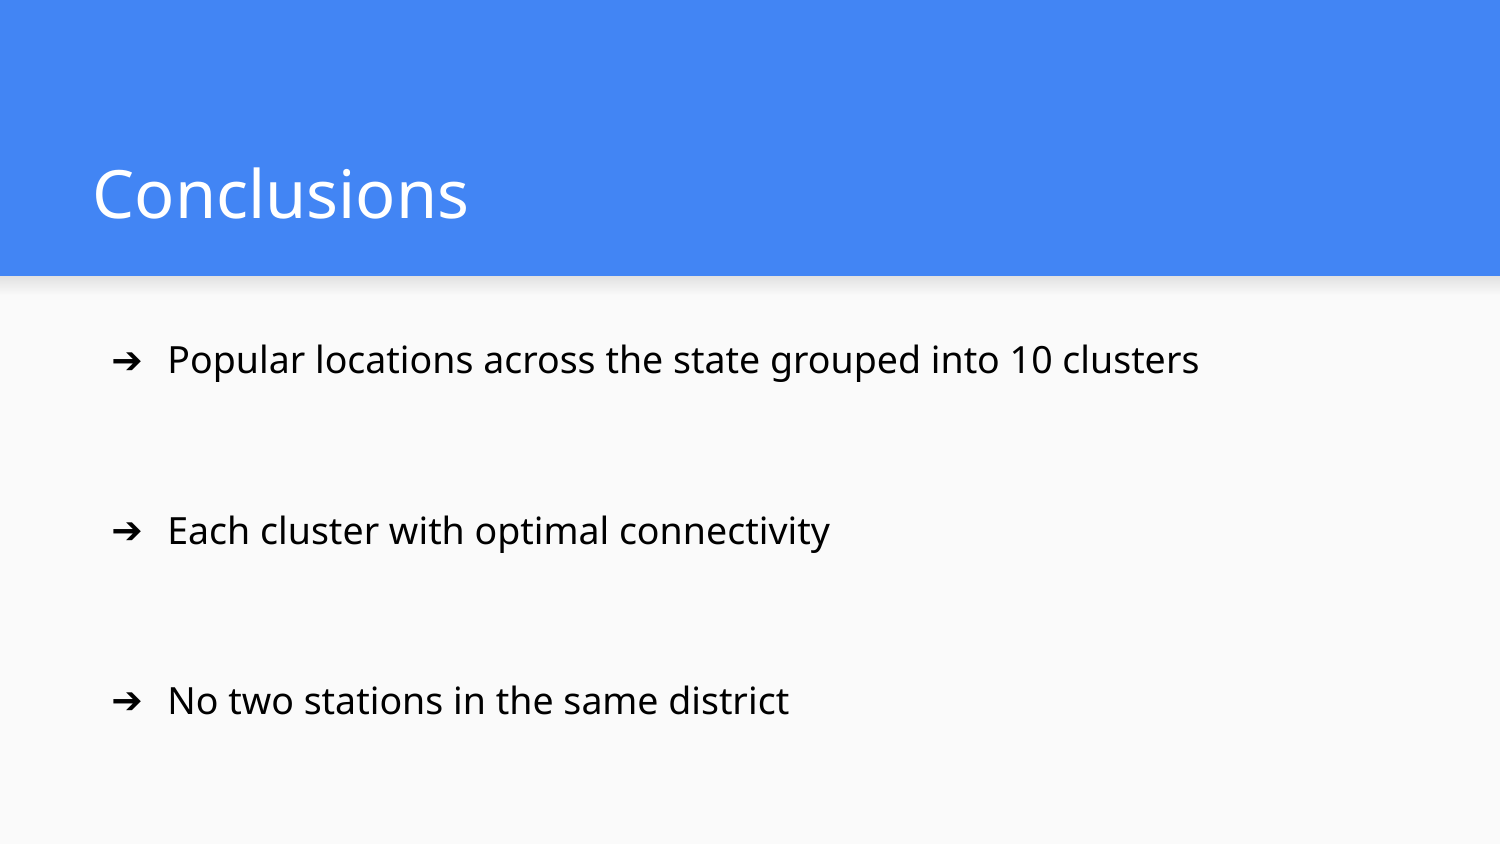

# Conclusions
Popular locations across the state grouped into 10 clusters
Each cluster with optimal connectivity
No two stations in the same district